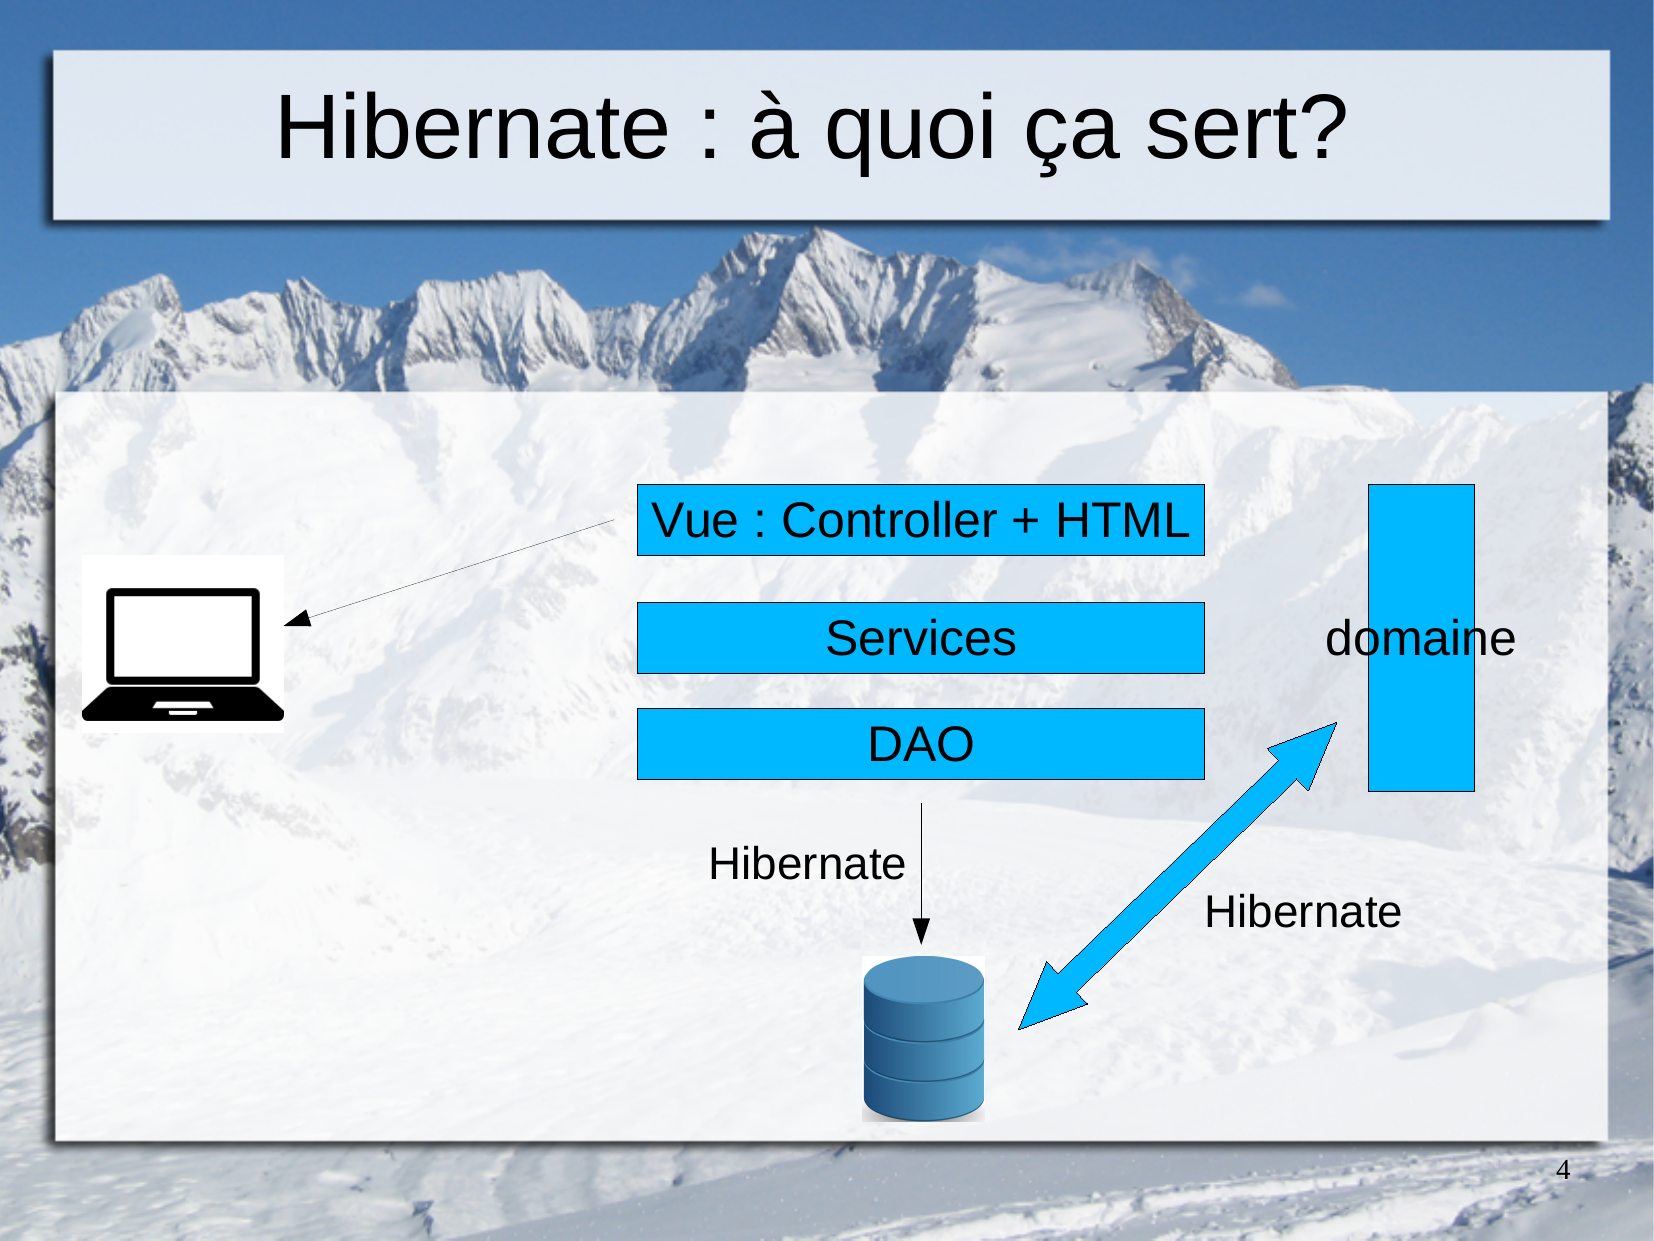

# Hibernate : à quoi ça sert?
Vue : Controller + HTML
domaine
Services
DAO
Hibernate
Hibernate
4